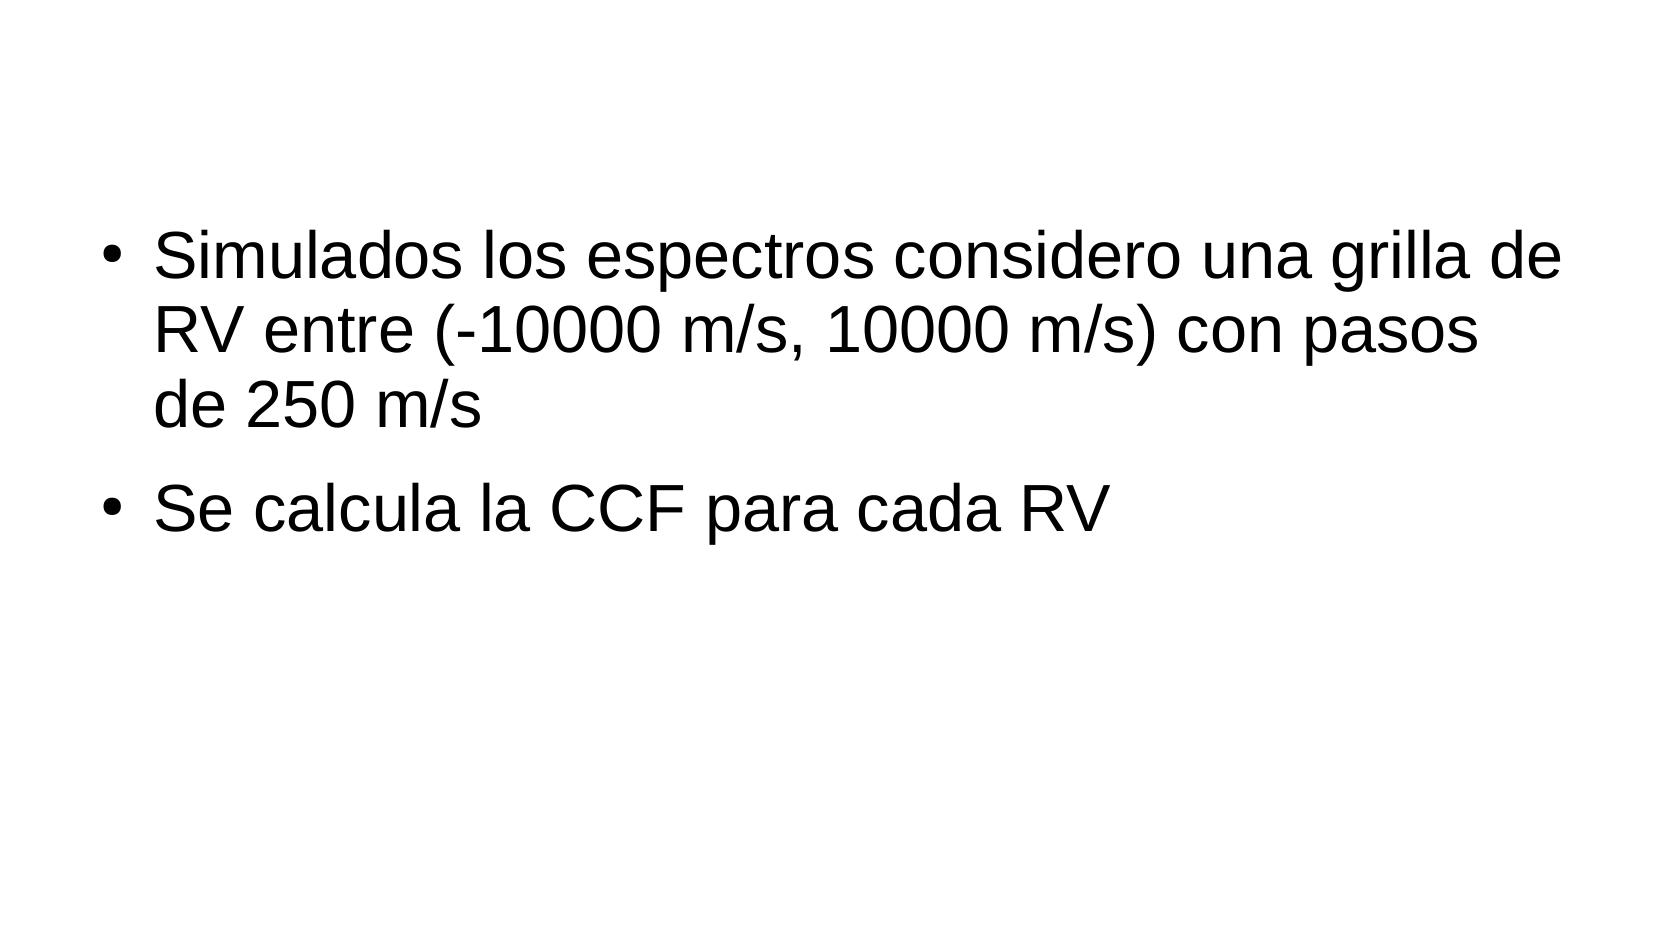

#
Simulados los espectros considero una grilla de RV entre (-10000 m/s, 10000 m/s) con pasos de 250 m/s
Se calcula la CCF para cada RV